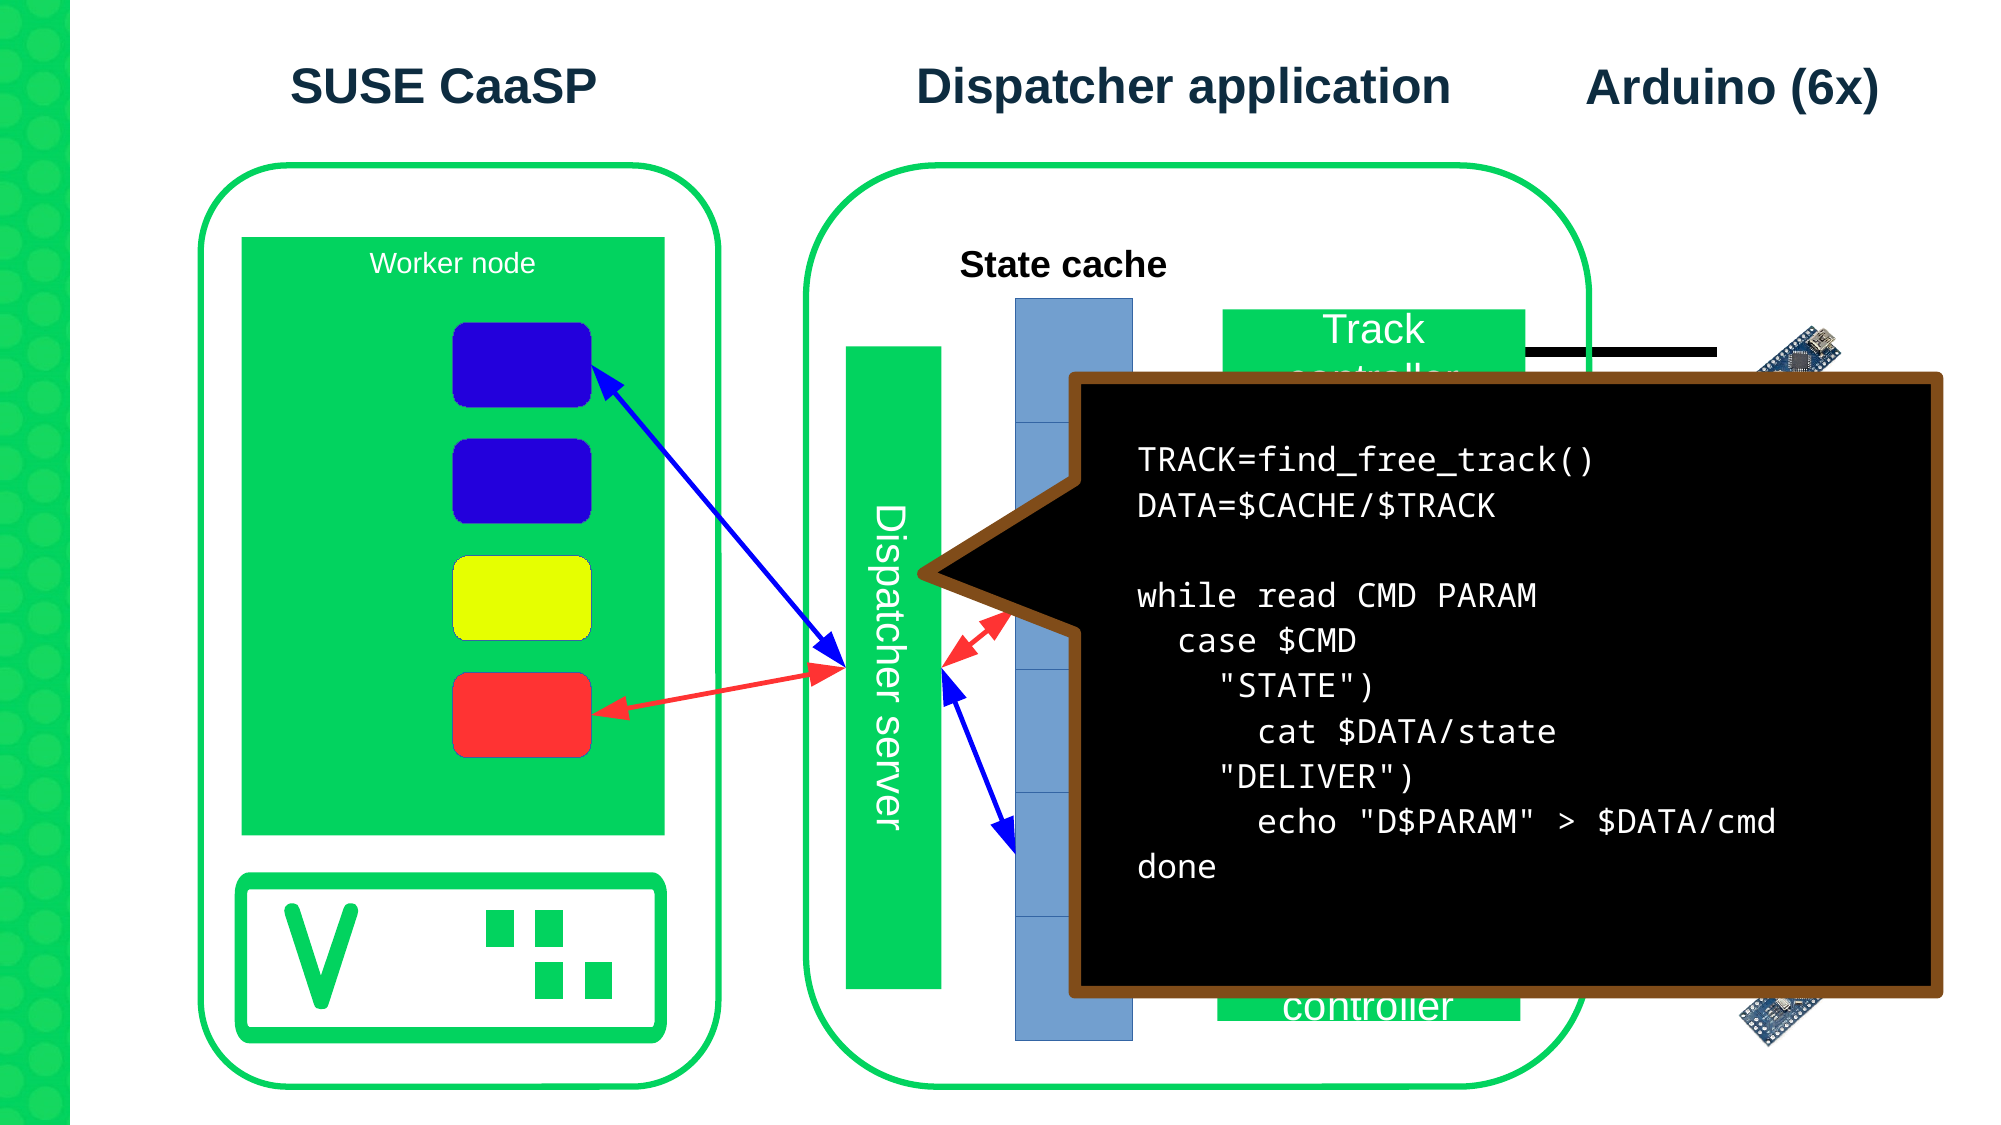

SUSE CaaSP
Dispatcher application
Arduino (6x)
State cache
Worker node
Track controller
TRACK=find_free_track()
DATA=$CACHE/$TRACK
while read CMD PARAM
 case $CMD
 "STATE")
 cat $DATA/state
 "DELIVER")
 echo "D$PARAM" > $DATA/cmd
done
Track controller
Track controller
Dispatcher server
Track controller
Track controller
Track controller